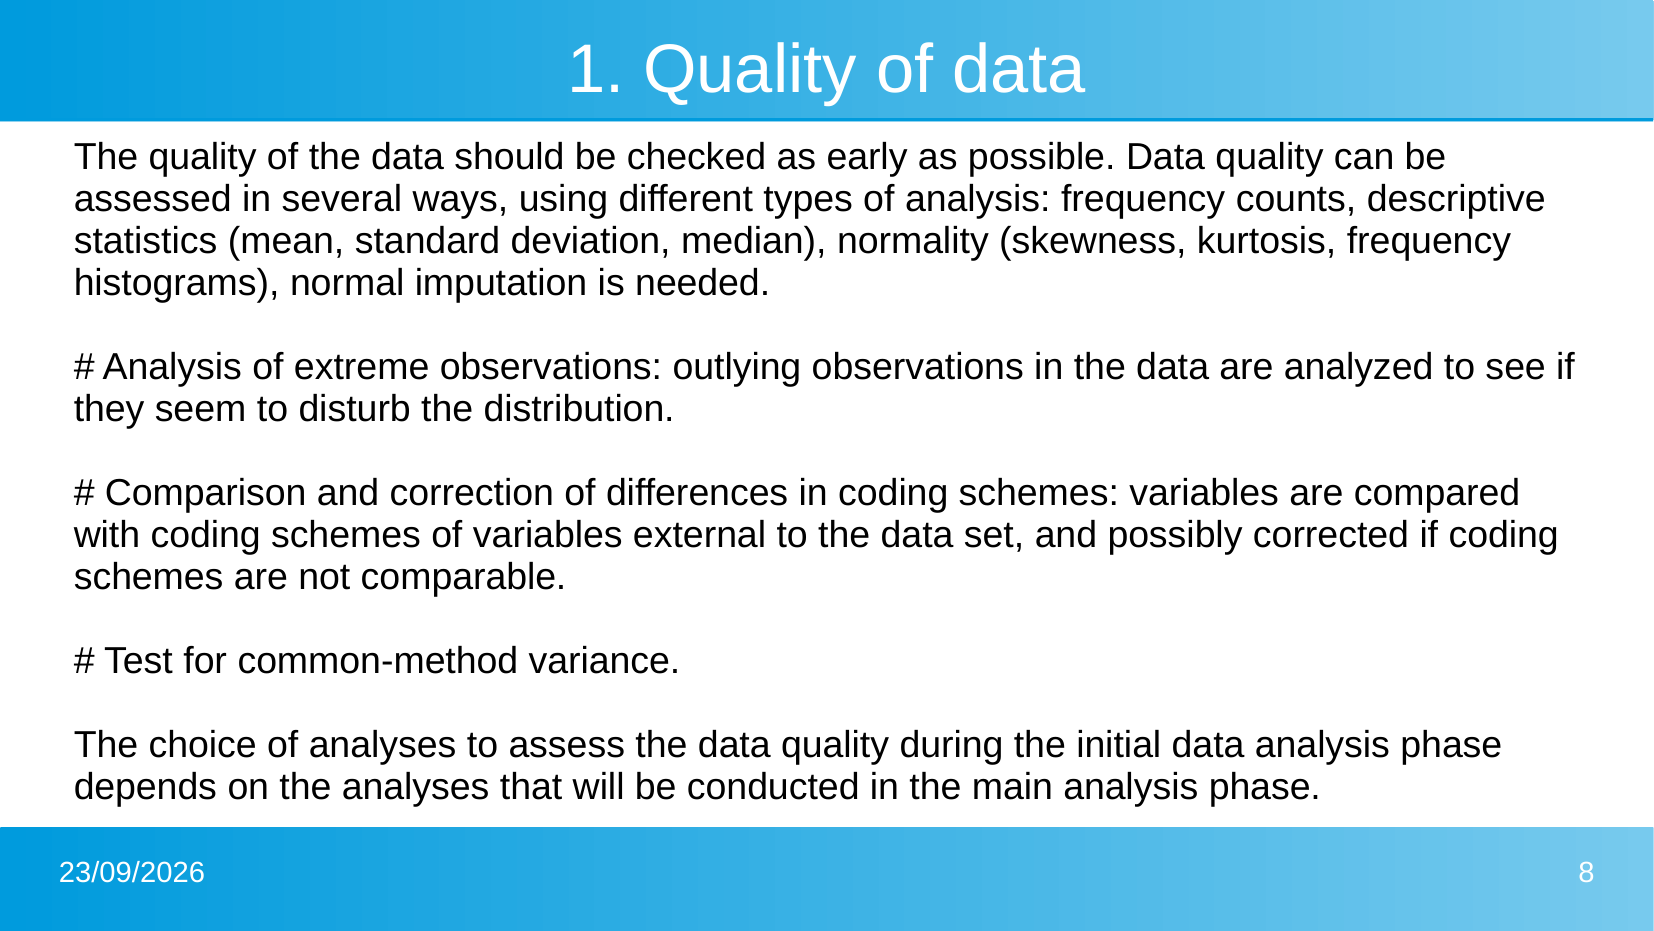

# 1. Quality of data
The quality of the data should be checked as early as possible. Data quality can be assessed in several ways, using different types of analysis: frequency counts, descriptive statistics (mean, standard deviation, median), normality (skewness, kurtosis, frequency histograms), normal imputation is needed.
# Analysis of extreme observations: outlying observations in the data are analyzed to see if they seem to disturb the distribution.
# Comparison and correction of differences in coding schemes: variables are compared with coding schemes of variables external to the data set, and possibly corrected if coding schemes are not comparable.
# Test for common-method variance.
The choice of analyses to assess the data quality during the initial data analysis phase depends on the analyses that will be conducted in the main analysis phase.
8